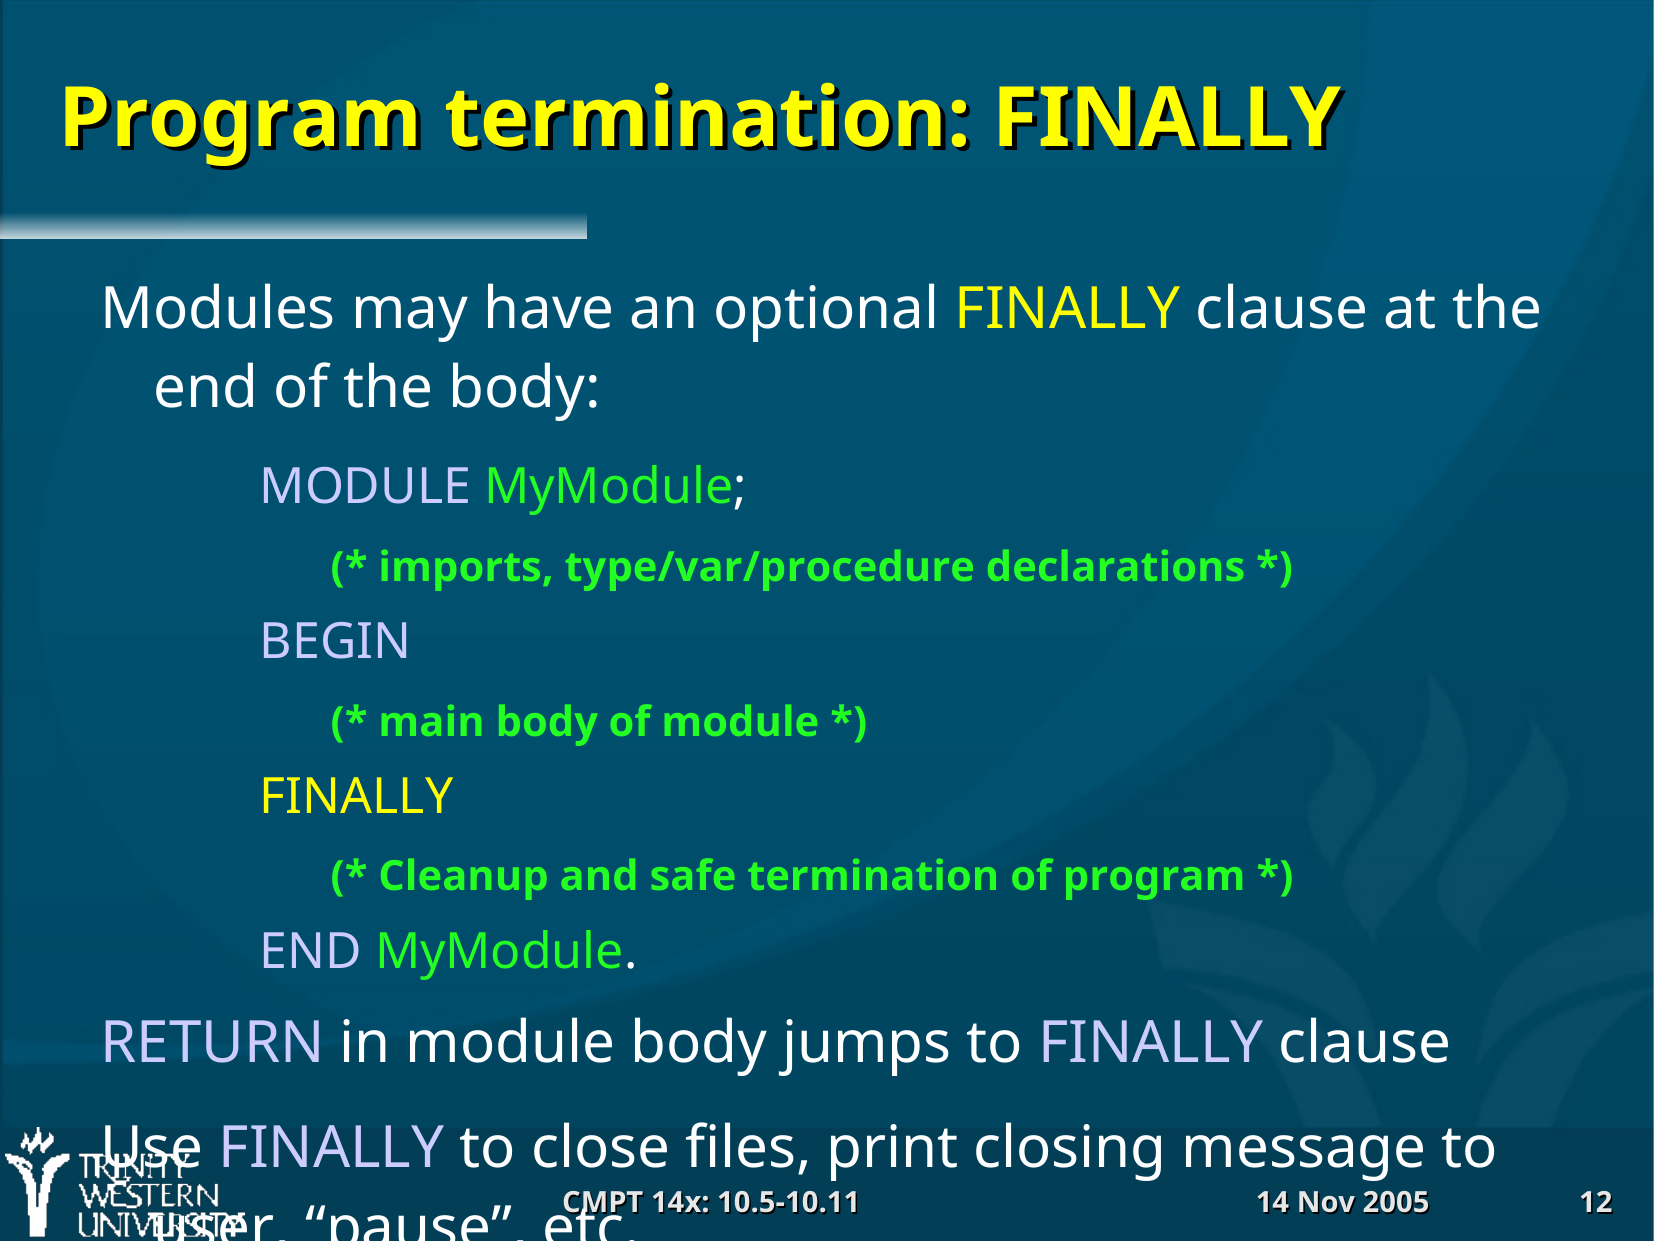

# Program termination: FINALLY
Modules may have an optional FINALLY clause at the end of the body:
MODULE MyModule;
(* imports, type/var/procedure declarations *)
BEGIN
(* main body of module *)
FINALLY
(* Cleanup and safe termination of program *)
END MyModule.
RETURN in module body jumps to FINALLY clause
Use FINALLY to close files, print closing message to user, “pause”, etc.
CMPT 14x: 10.5-10.11
14 Nov 2005
12